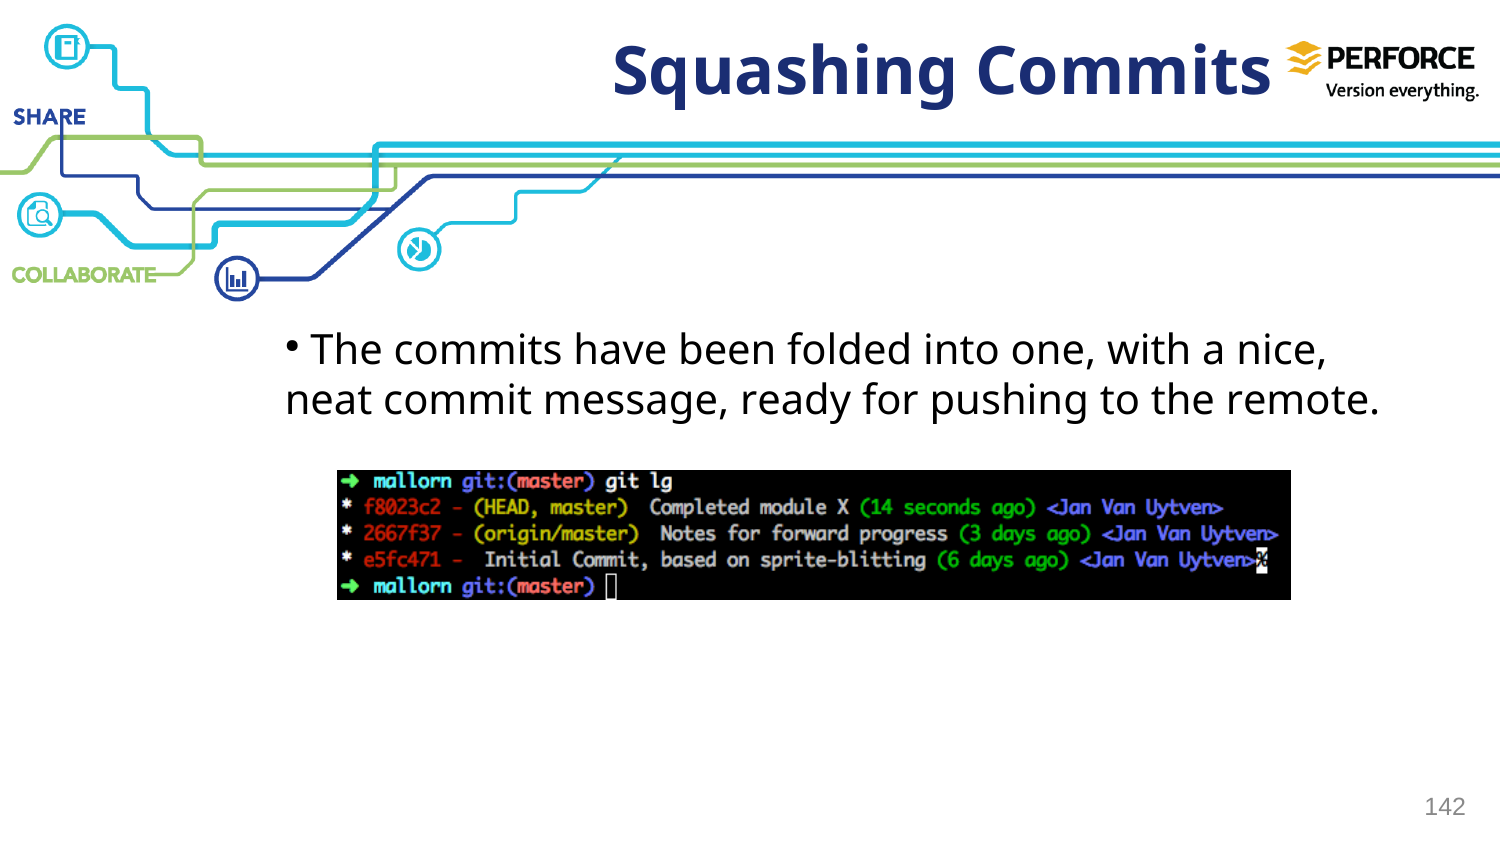

# Squashing Commits
 The commits have been folded into one, with a nice, neat commit message, ready for pushing to the remote.